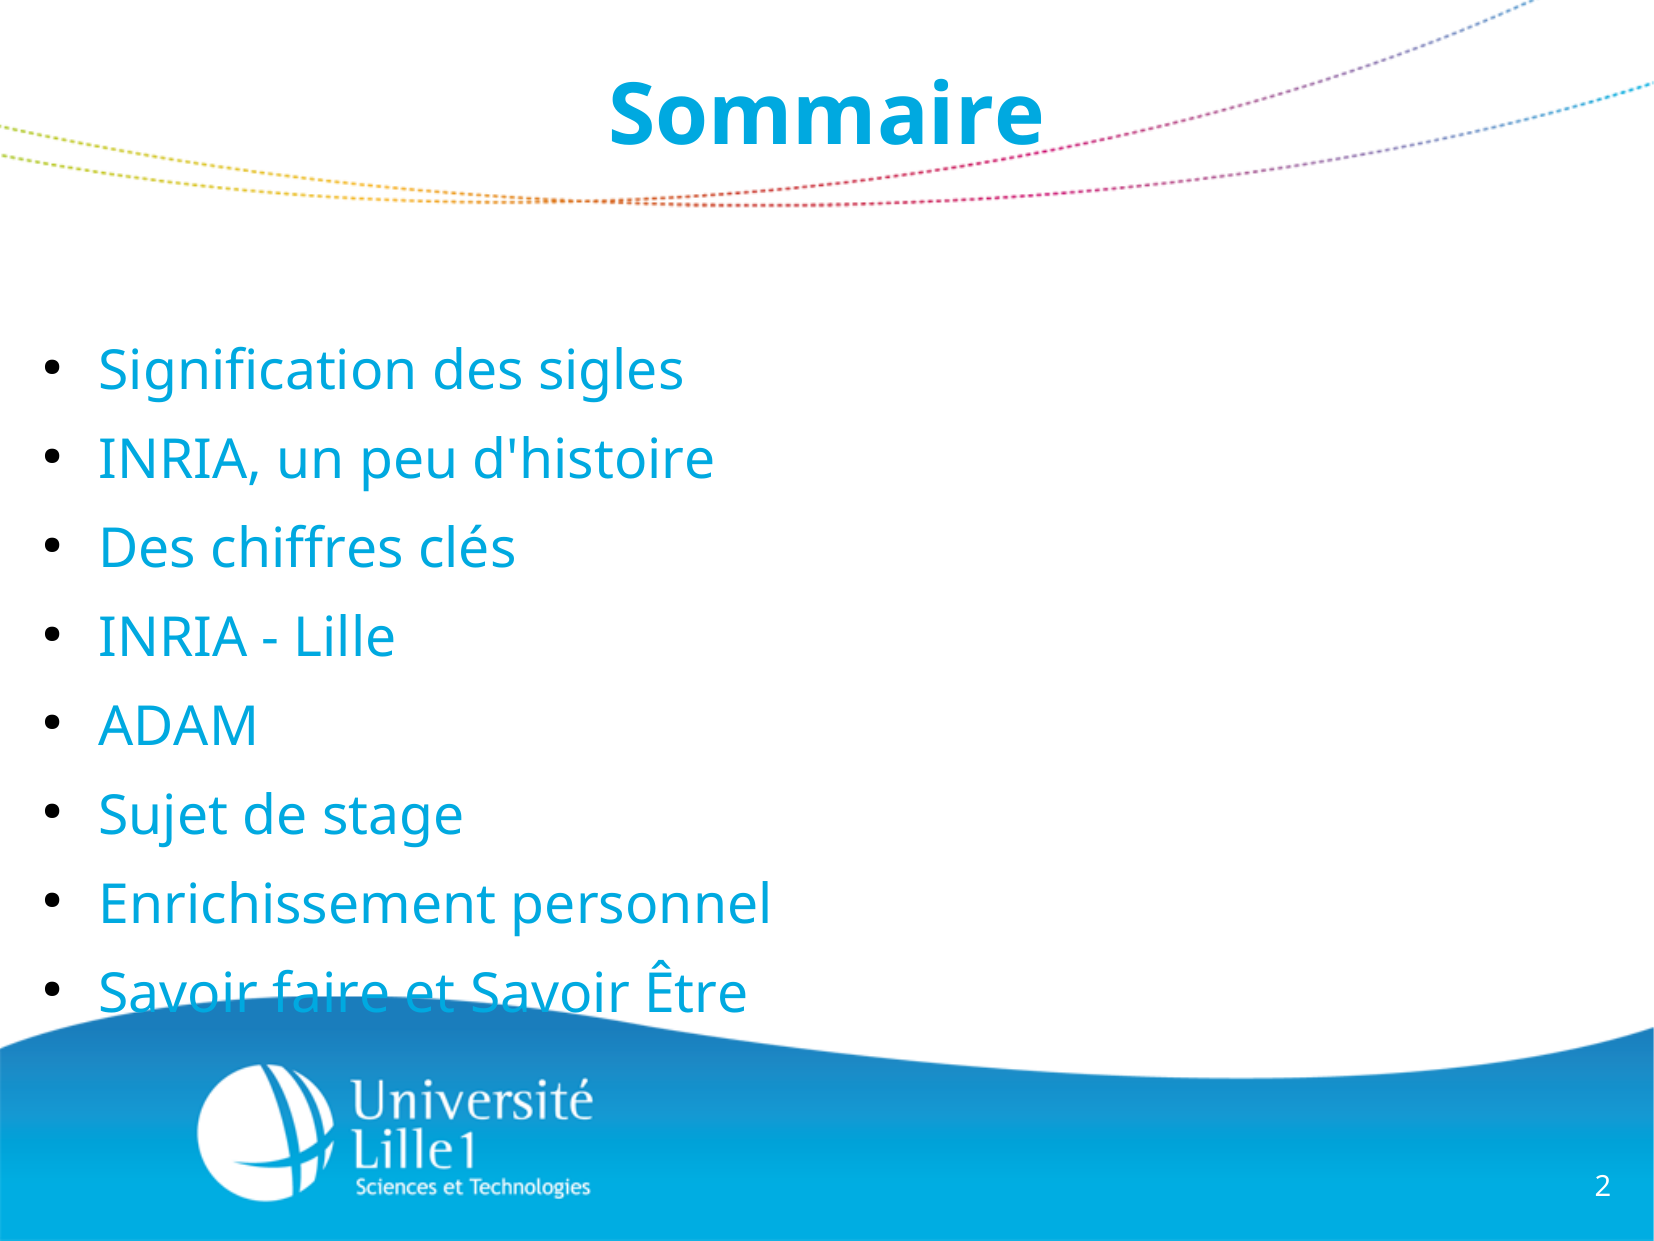

# Sommaire
Signification des sigles
INRIA, un peu d'histoire
Des chiffres clés
INRIA - Lille
ADAM
Sujet de stage
Enrichissement personnel
Savoir faire et Savoir Être
2